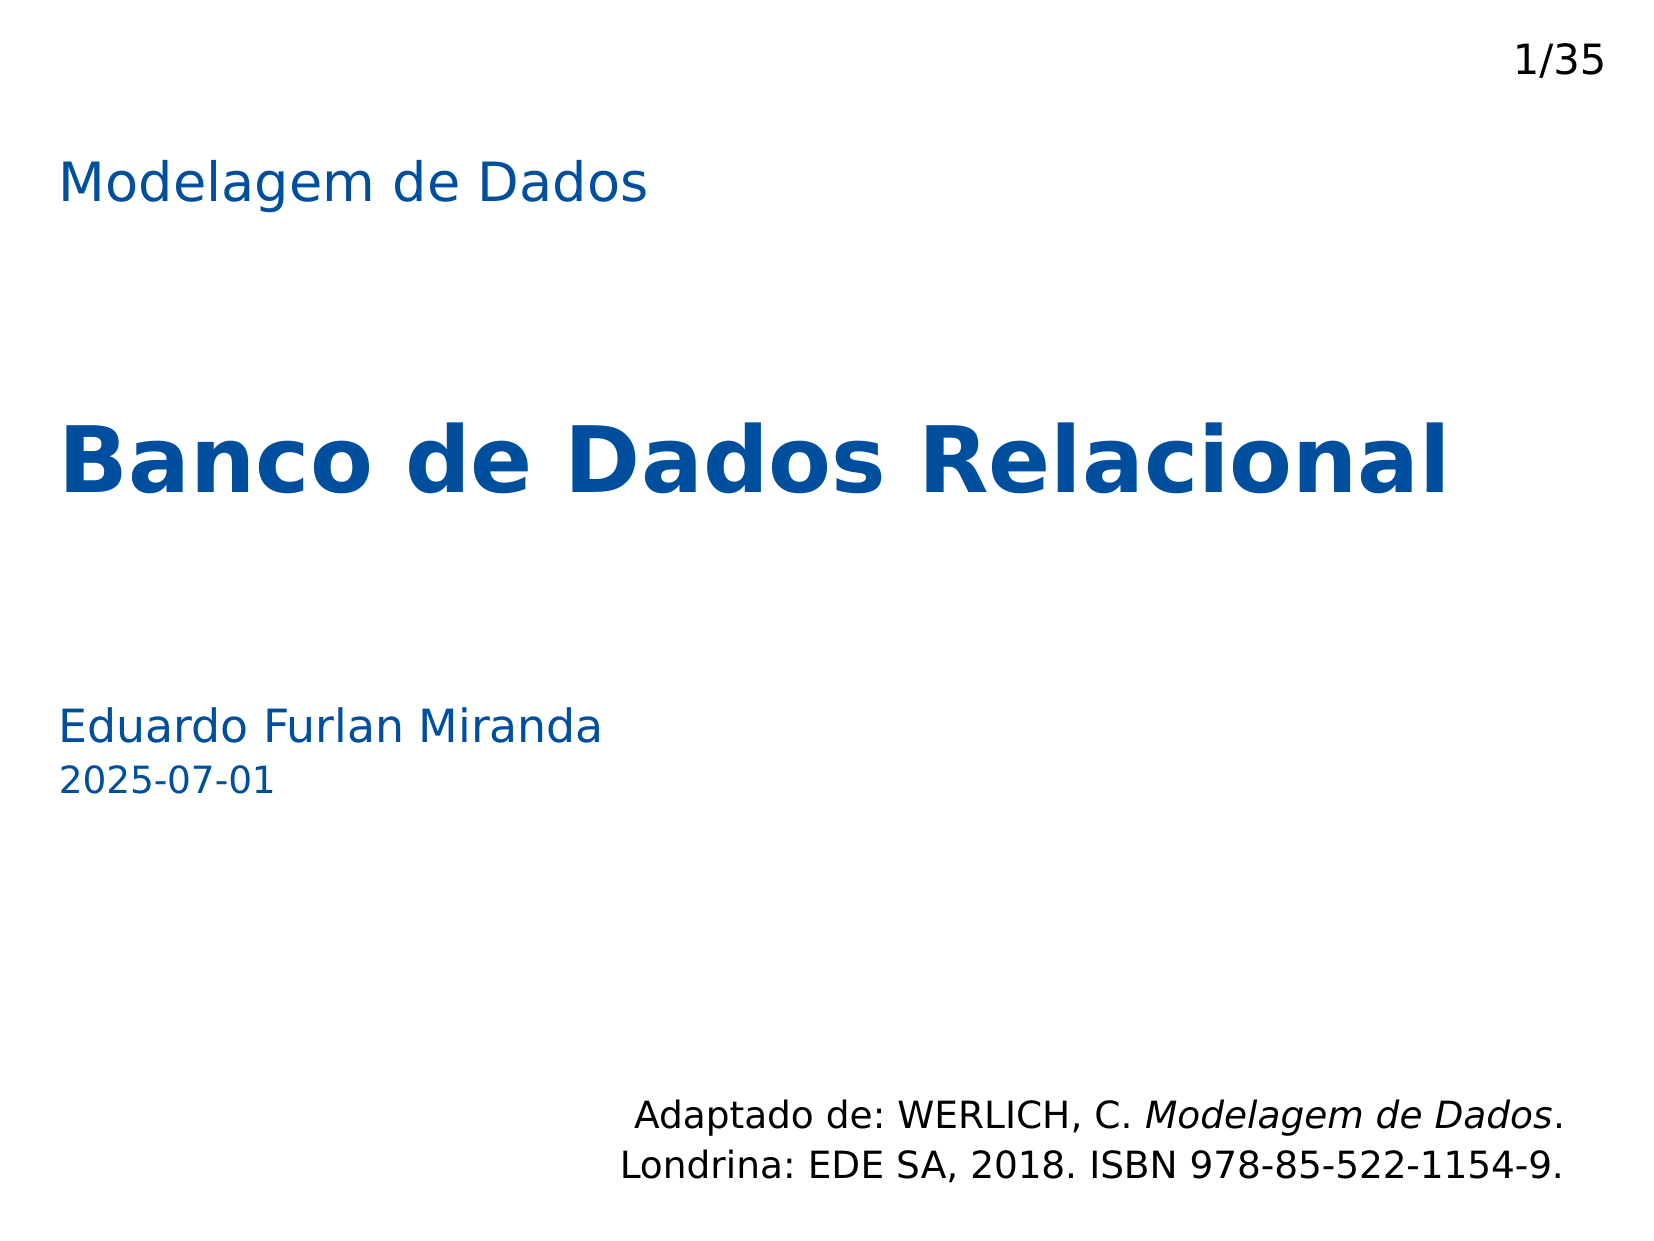

1
# Modelagem de Dados
Banco de Dados Relacional
Eduardo Furlan Miranda
2025-07-01
Adaptado de: WERLICH, C. Modelagem de Dados. Londrina: EDE SA, 2018. ISBN 978-85-522-1154-9.